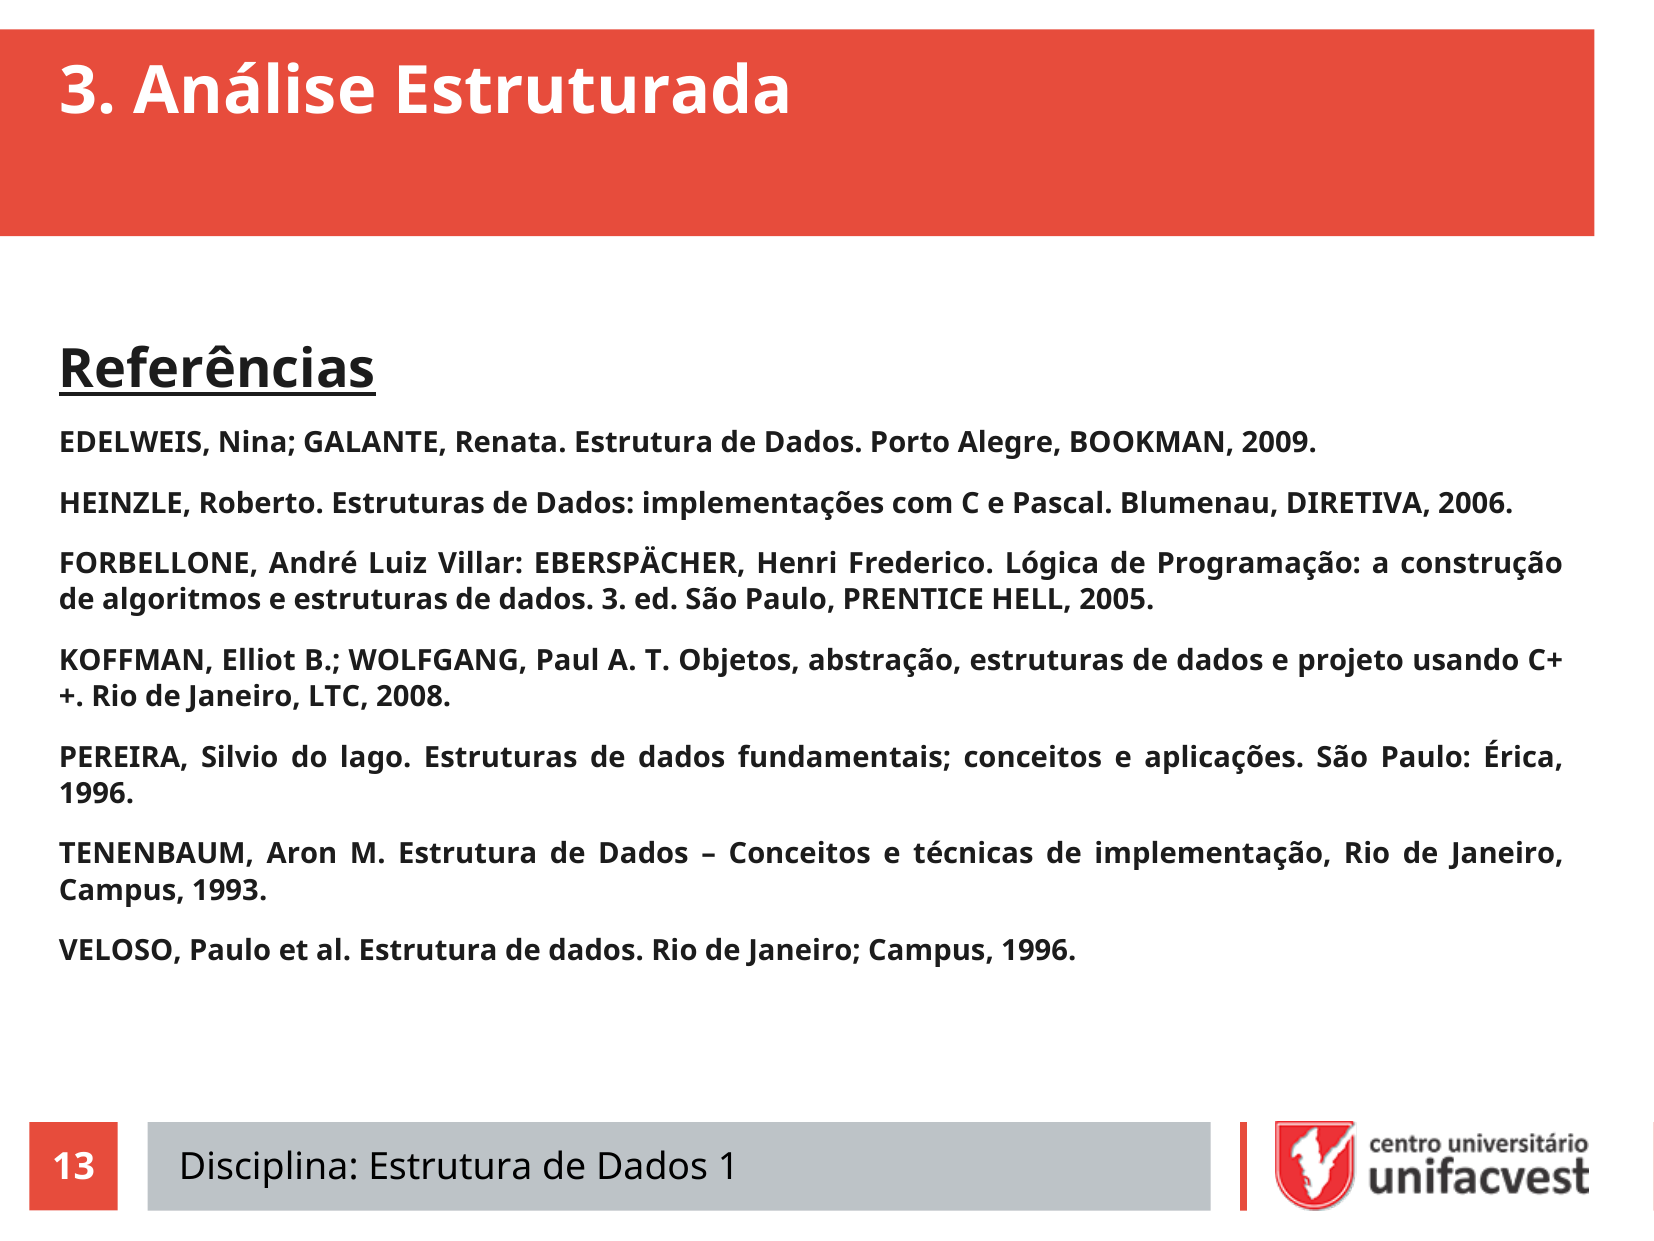

# 3. Análise Estruturada
Referências
EDELWEIS, Nina; GALANTE, Renata. Estrutura de Dados. Porto Alegre, BOOKMAN, 2009.
HEINZLE, Roberto. Estruturas de Dados: implementações com C e Pascal. Blumenau, DIRETIVA, 2006.
FORBELLONE, André Luiz Villar: EBERSPÄCHER, Henri Frederico. Lógica de Programação: a construção de algoritmos e estruturas de dados. 3. ed. São Paulo, PRENTICE HELL, 2005.
KOFFMAN, Elliot B.; WOLFGANG, Paul A. T. Objetos, abstração, estruturas de dados e projeto usando C++. Rio de Janeiro, LTC, 2008.
PEREIRA, Silvio do lago. Estruturas de dados fundamentais; conceitos e aplicações. São Paulo: Érica, 1996.
TENENBAUM, Aron M. Estrutura de Dados – Conceitos e técnicas de implementação, Rio de Janeiro, Campus, 1993.
VELOSO, Paulo et al. Estrutura de dados. Rio de Janeiro; Campus, 1996.
13
Disciplina: Estrutura de Dados 1